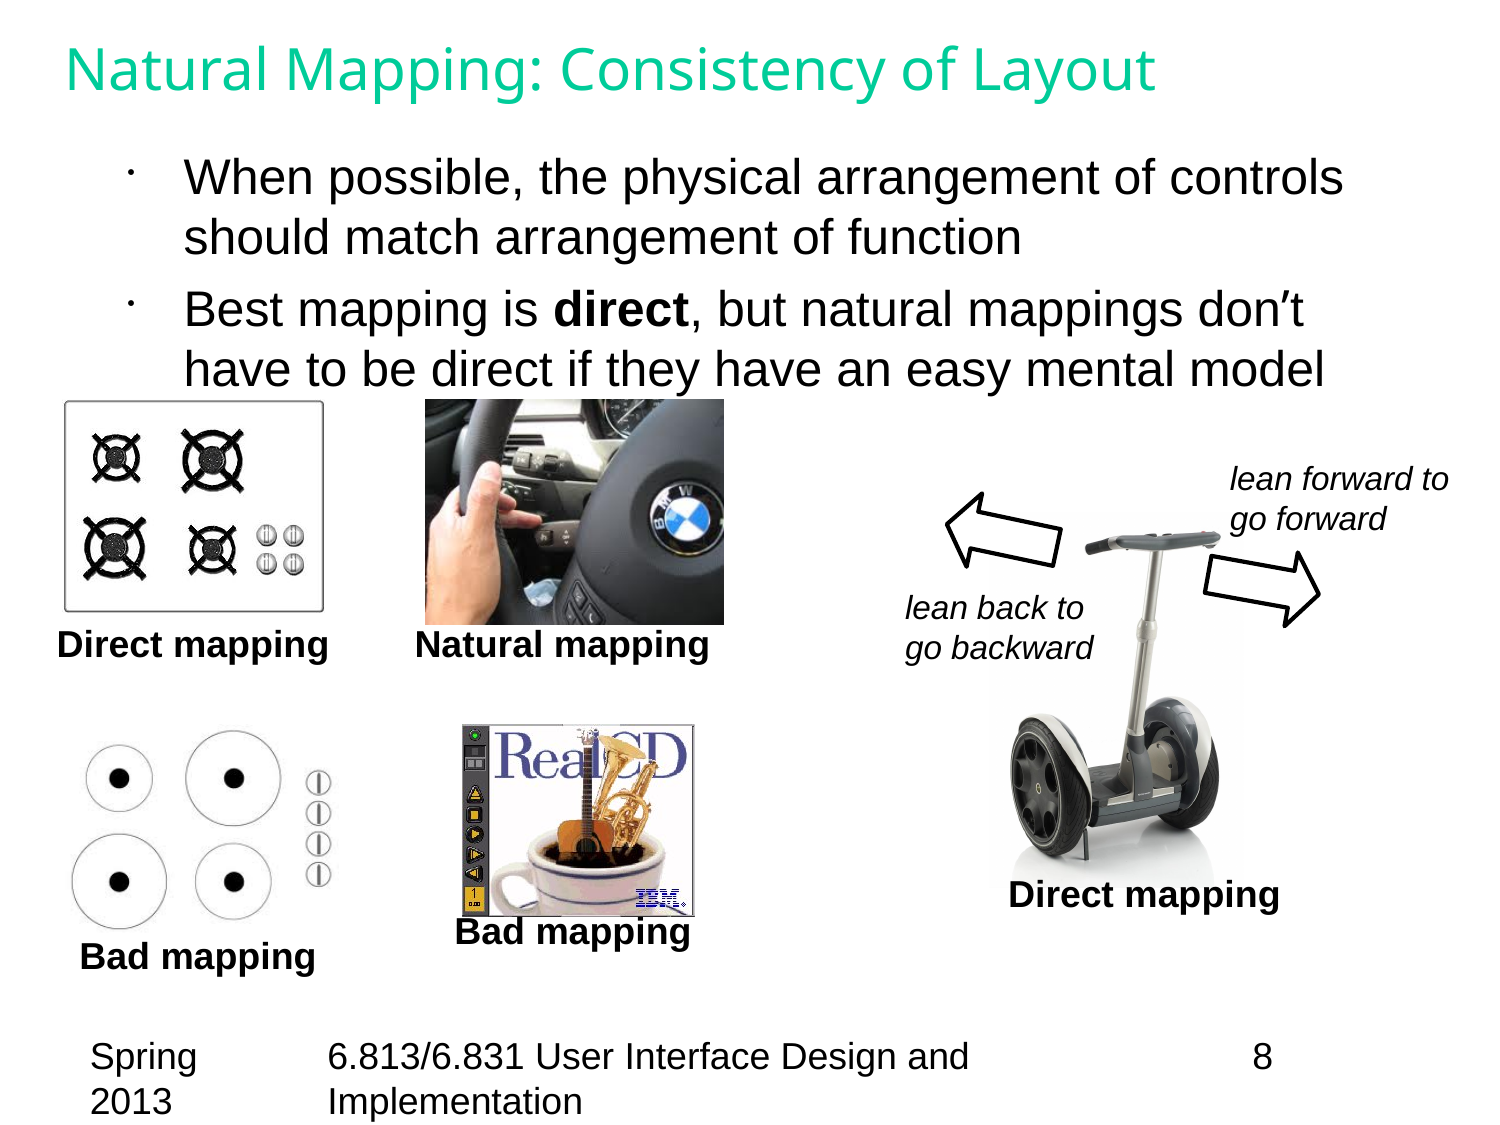

# Natural Mapping: Consistency of Layout
When possible, the physical arrangement of controls should match arrangement of function
Best mapping is direct, but natural mappings don’t have to be direct if they have an easy mental model
lean forward to
go forward
lean back to
go backward
Direct mapping
Direct mapping
Natural mapping
Bad mapping
Bad mapping
Spring 2013
6.813/6.831 User Interface Design and Implementation